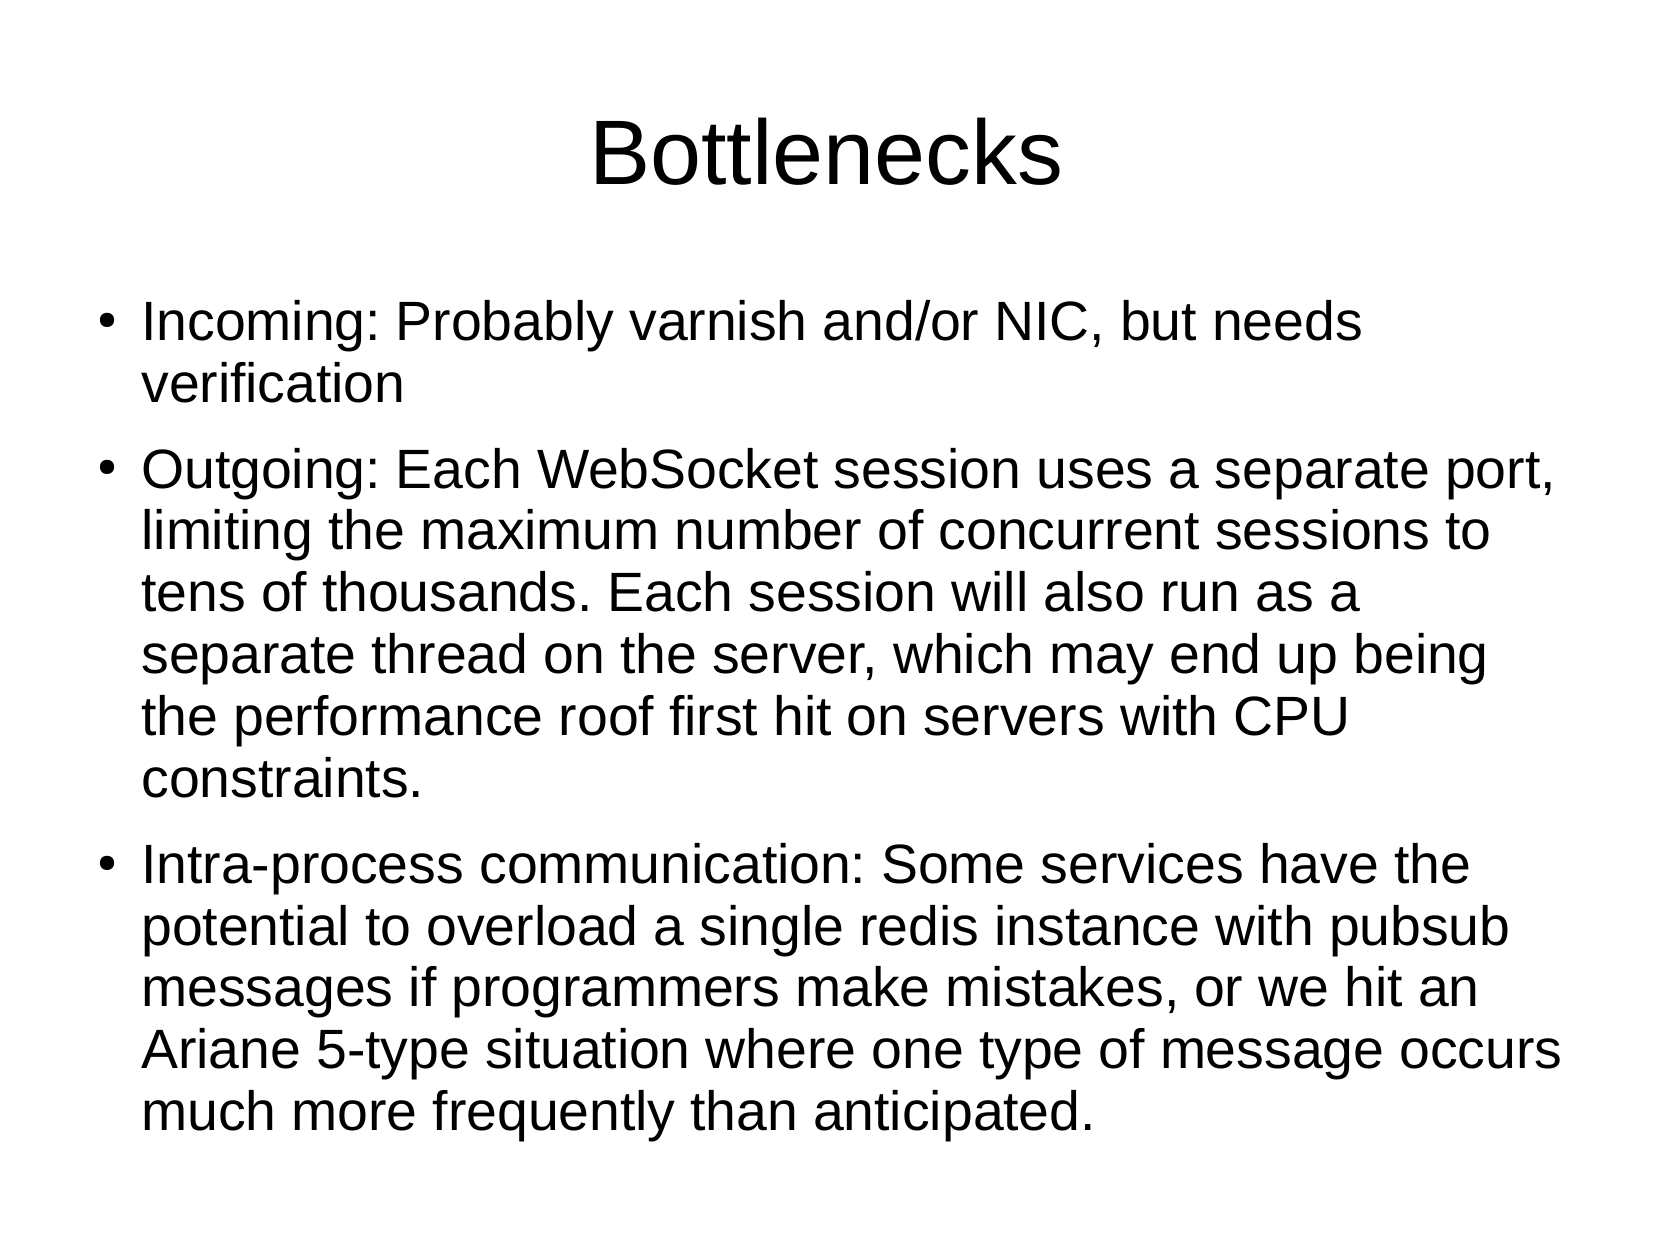

# Bottlenecks
Incoming: Probably varnish and/or NIC, but needs verification
Outgoing: Each WebSocket session uses a separate port, limiting the maximum number of concurrent sessions to tens of thousands. Each session will also run as a separate thread on the server, which may end up being the performance roof first hit on servers with CPU constraints.
Intra-process communication: Some services have the potential to overload a single redis instance with pubsub messages if programmers make mistakes, or we hit an Ariane 5-type situation where one type of message occurs much more frequently than anticipated.